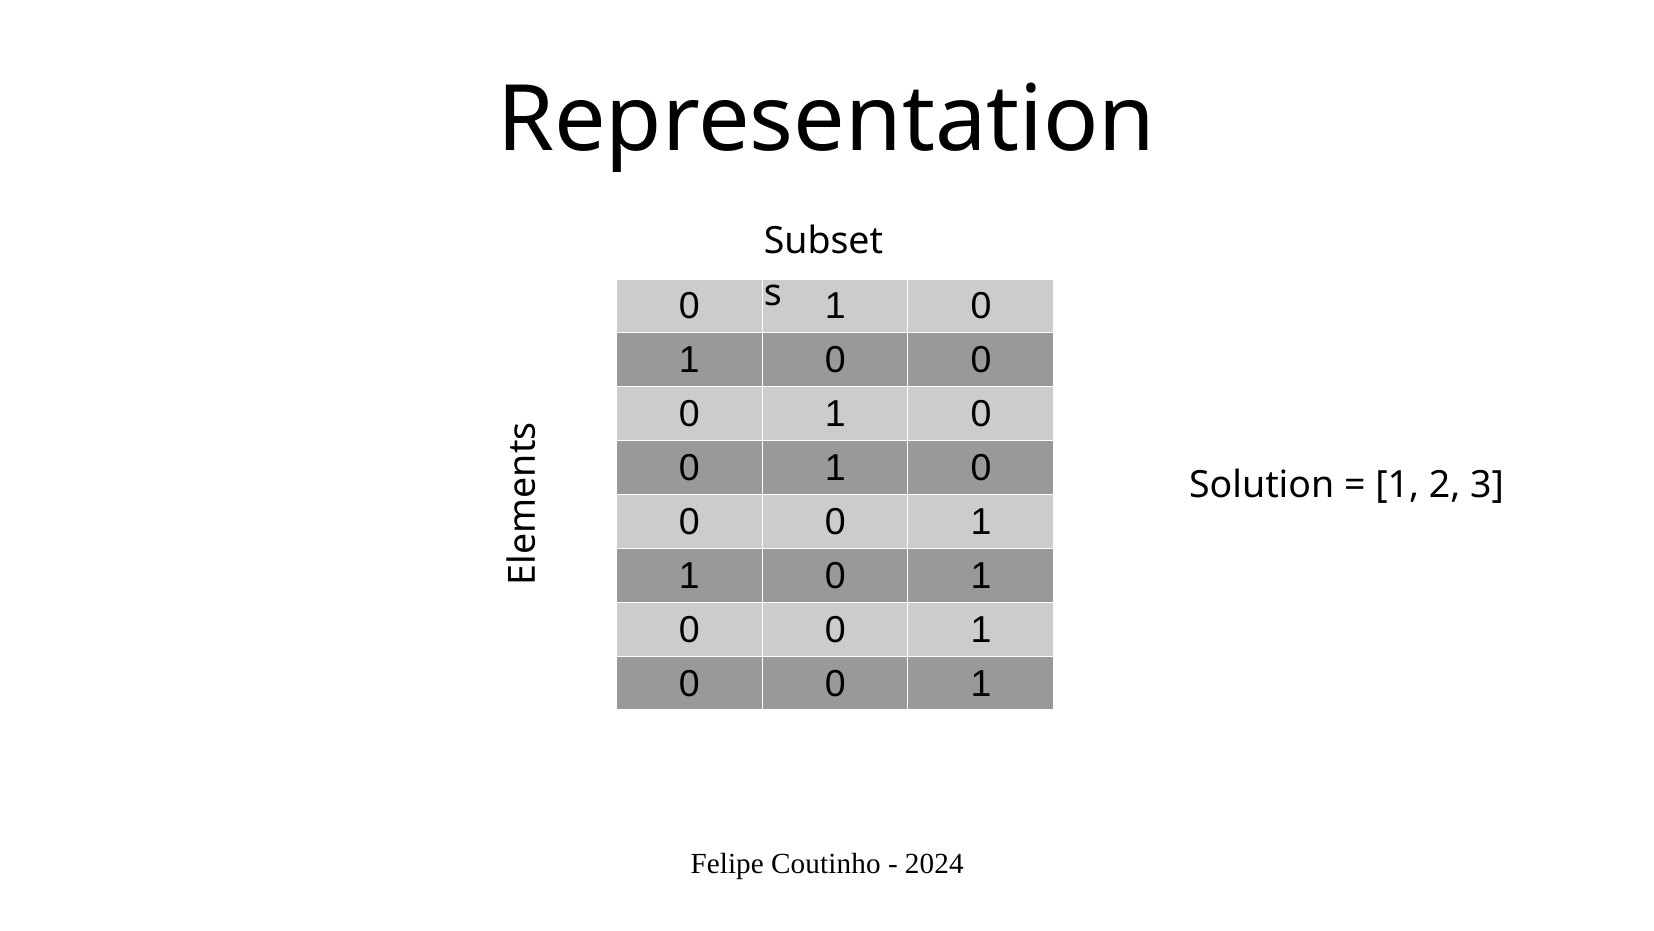

# Representation
Subsets
| 0 | 1 | 0 |
| --- | --- | --- |
| 1 | 0 | 0 |
| 0 | 1 | 0 |
| 0 | 1 | 0 |
| 0 | 0 | 1 |
| 1 | 0 | 1 |
| 0 | 0 | 1 |
| 0 | 0 | 1 |
Solution = [1, 2, 3]
Elements
Felipe Coutinho - 2024